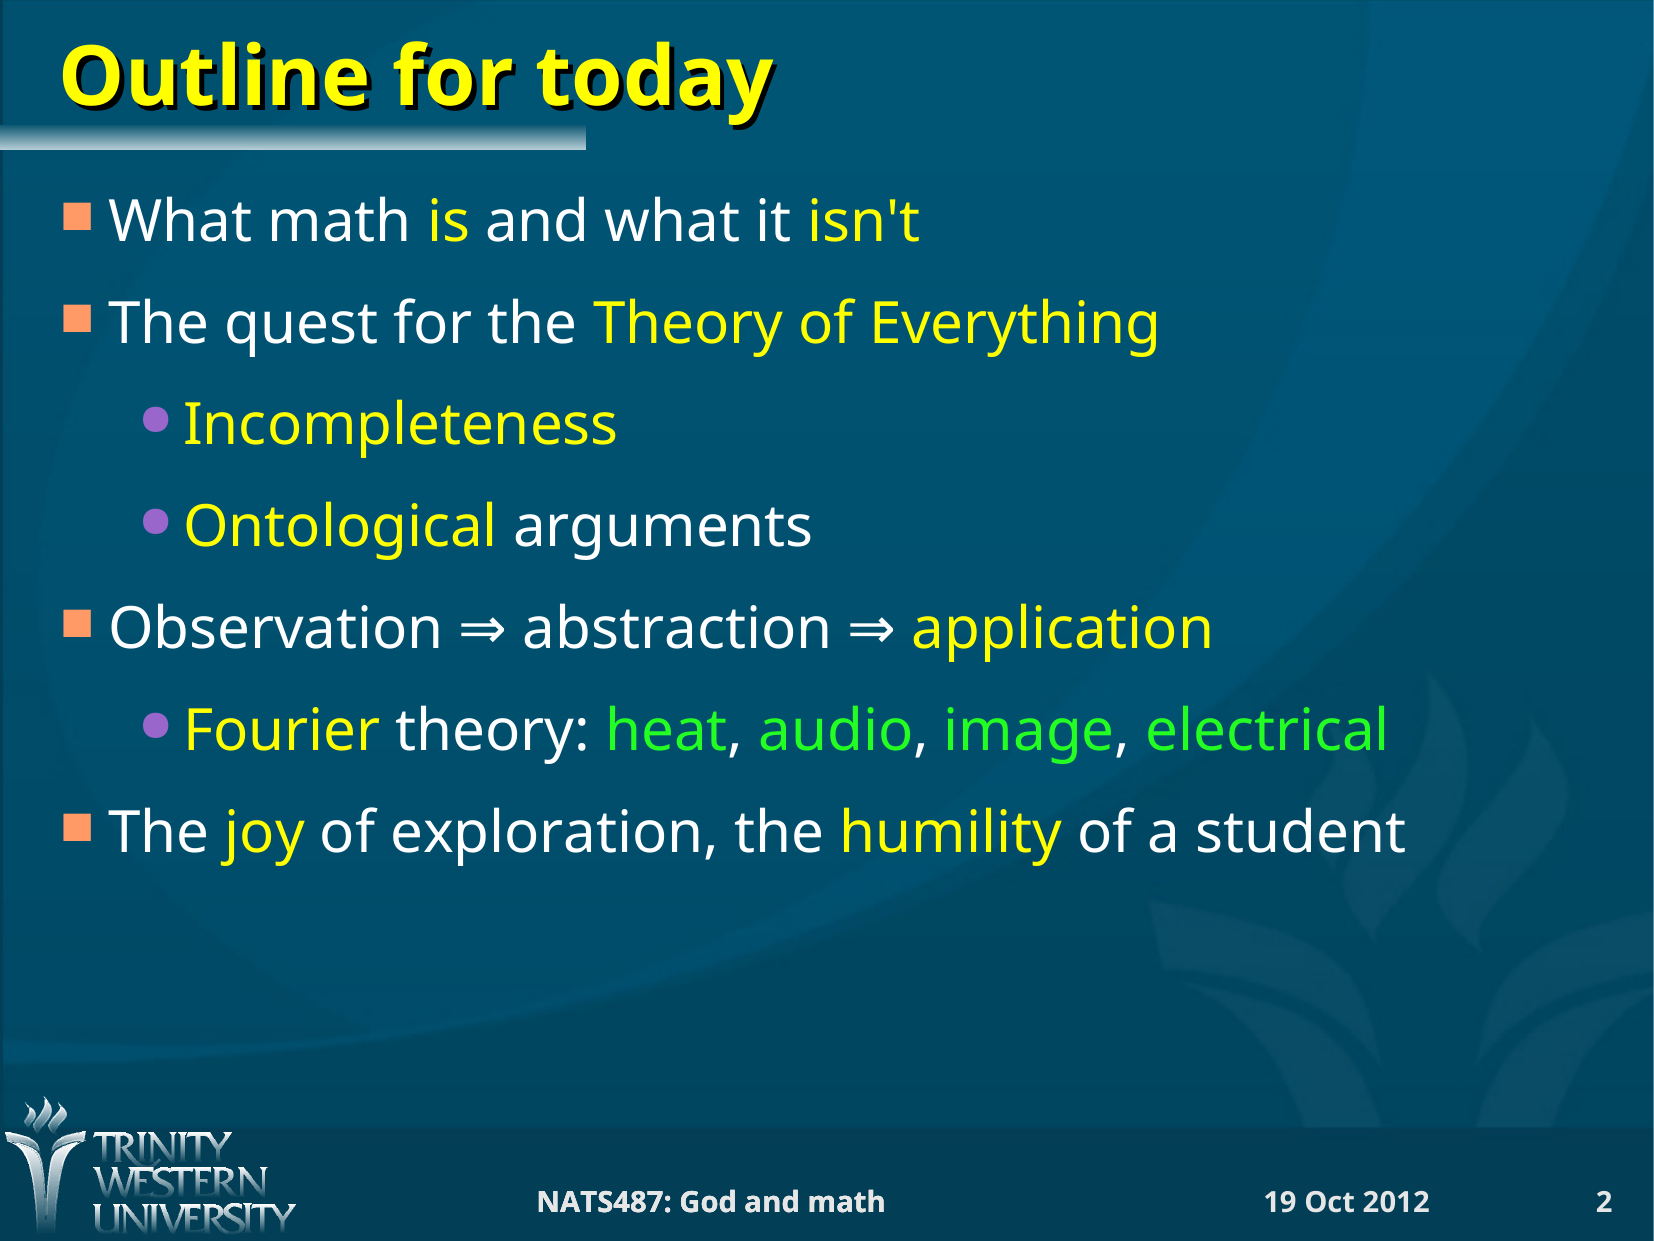

# Outline for today
What math is and what it isn't
The quest for the Theory of Everything
Incompleteness
Ontological arguments
Observation ⇒ abstraction ⇒ application
Fourier theory: heat, audio, image, electrical
The joy of exploration, the humility of a student
NATS487: God and math
19 Oct 2012
2